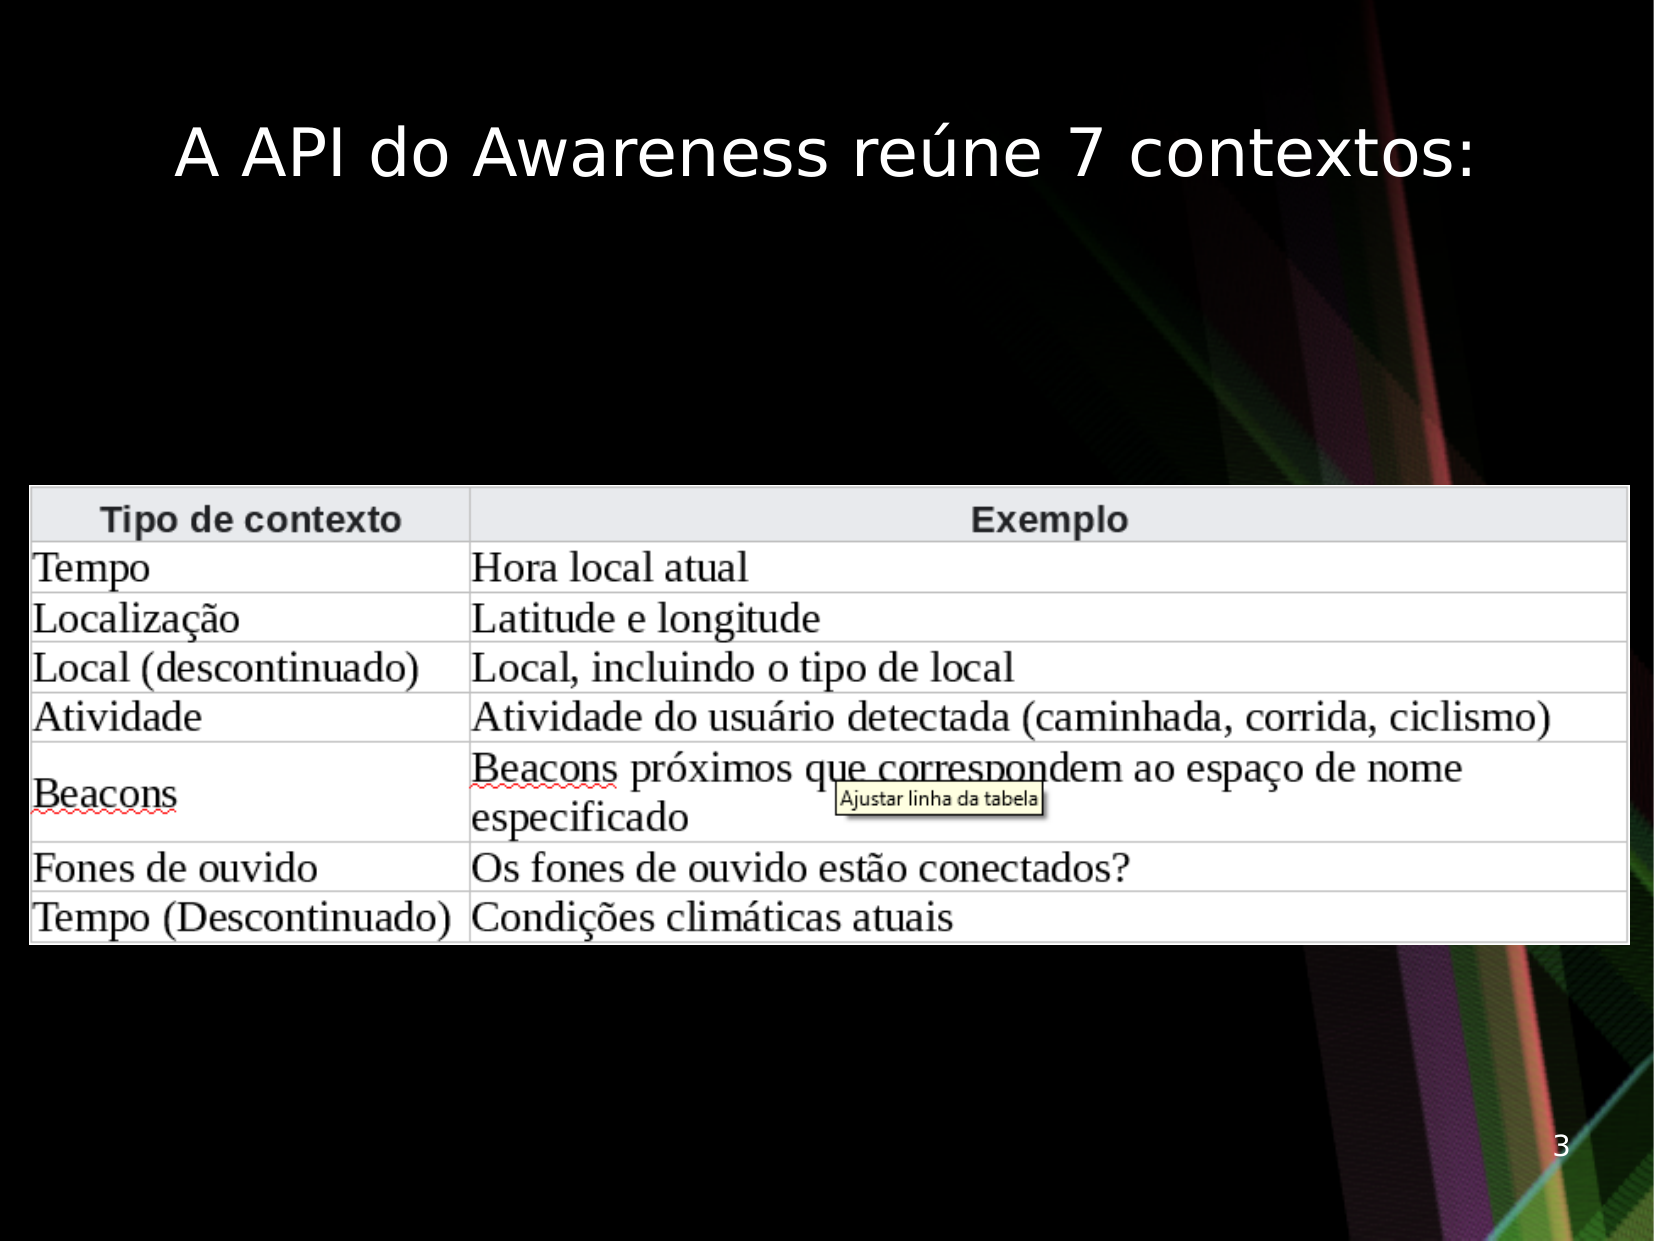

# A API do Awareness reúne 7 contextos:
3